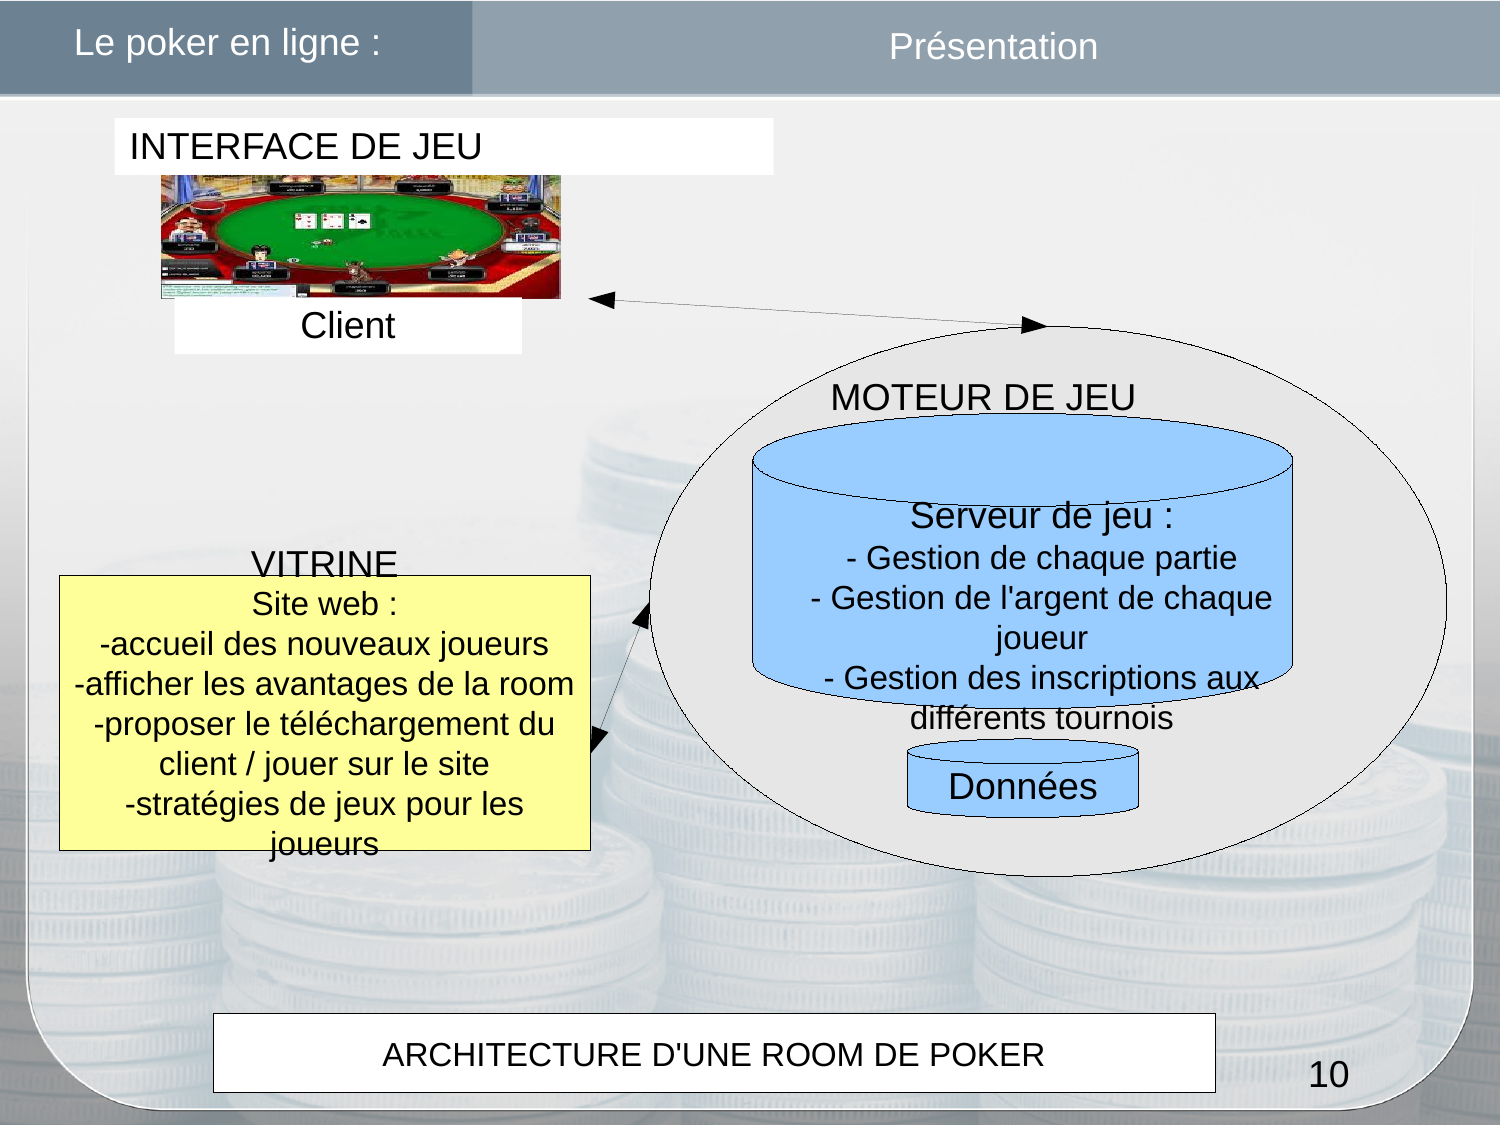

Le poker en ligne :
Présentation
INTERFACE DE JEU
Client
MOTEUR DE JEU
Serveur de jeu :
- Gestion de chaque partie
- Gestion de l'argent de chaque joueur
- Gestion des inscriptions aux différents tournois
Données
VITRINE
Site web :
-accueil des nouveaux joueurs
-afficher les avantages de la room
-proposer le téléchargement du client / jouer sur le site
-stratégies de jeux pour les joueurs
ARCHITECTURE D'UNE ROOM DE POKER
10